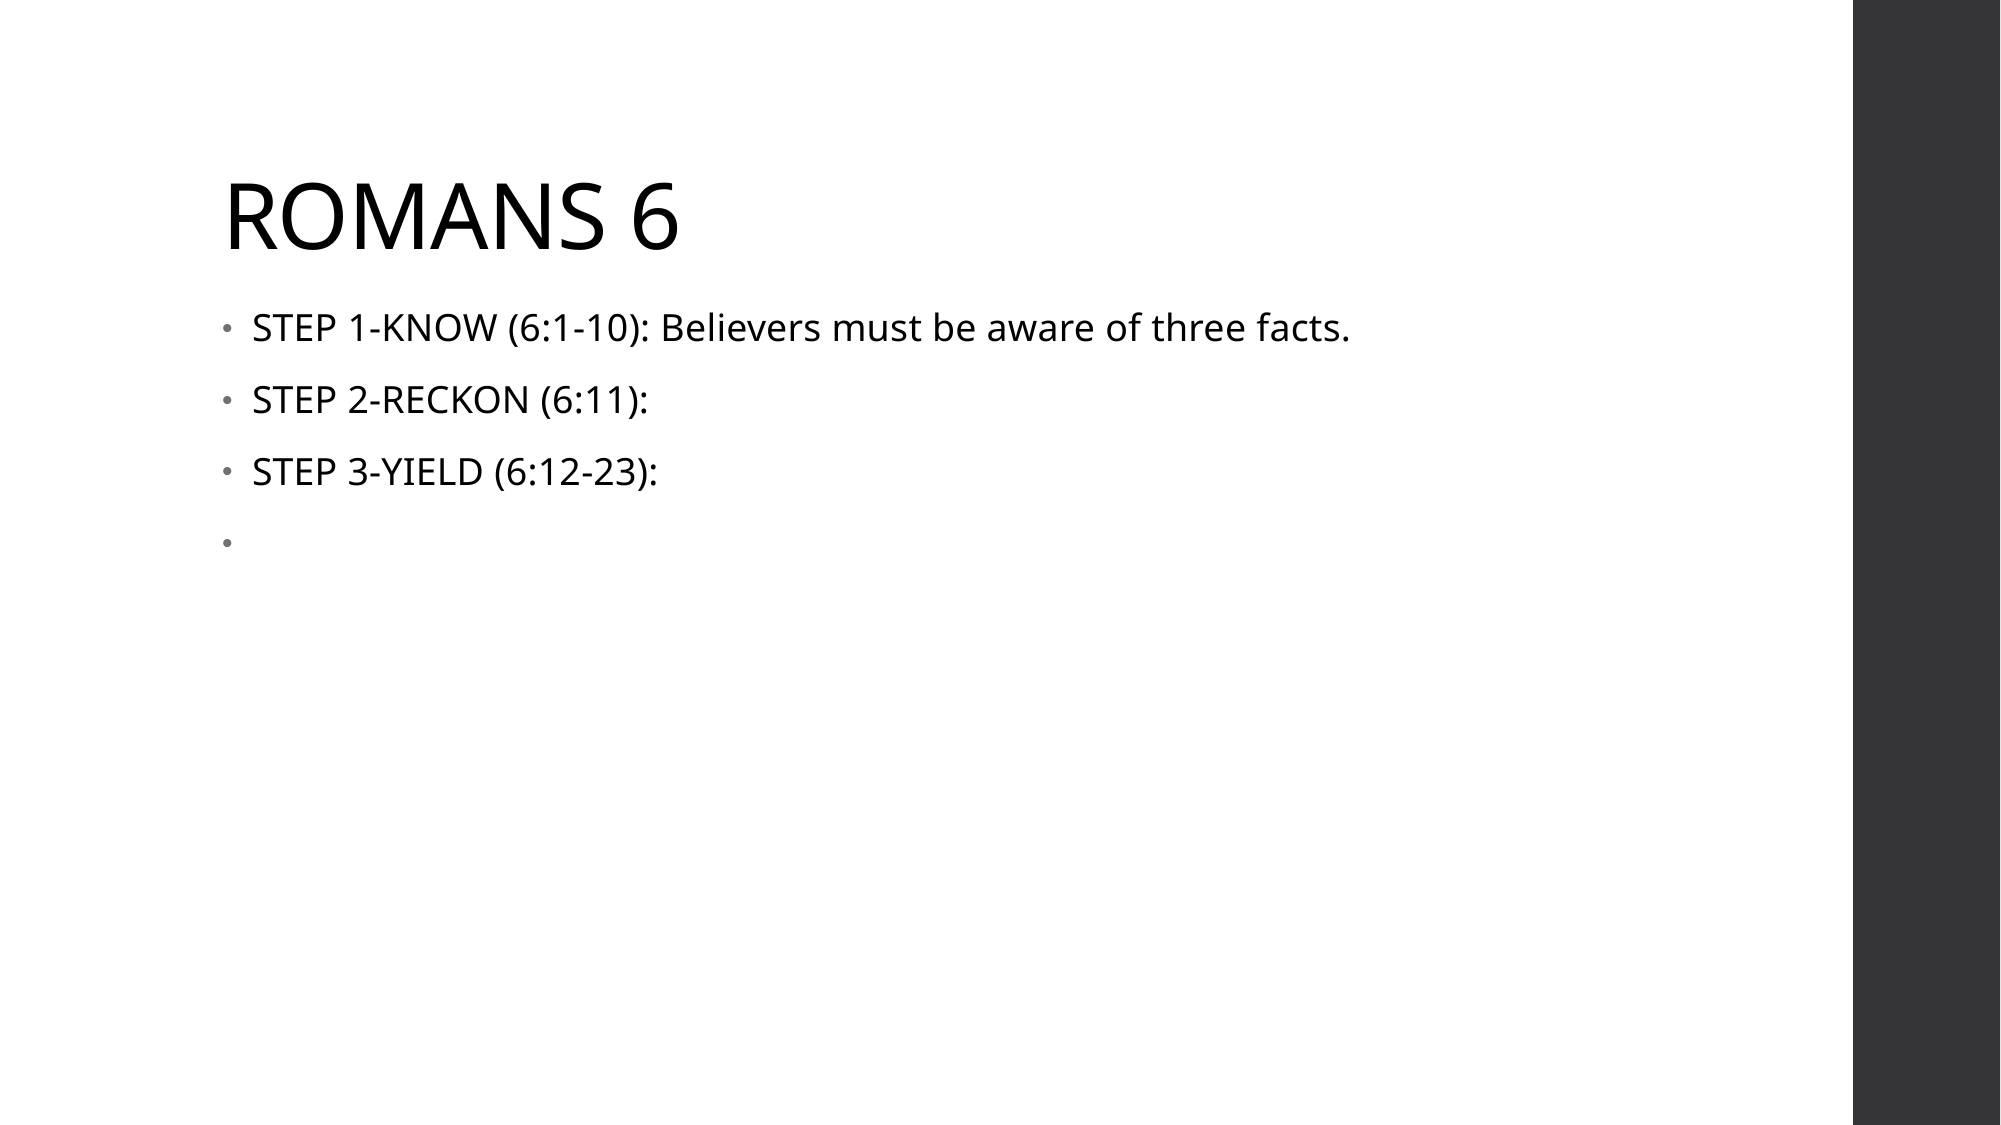

# ROMANS 6
STEP 1-KNOW (6:1-10): Believers must be aware of three facts.
STEP 2-RECKON (6:11):
STEP 3-YIELD (6:12-23):